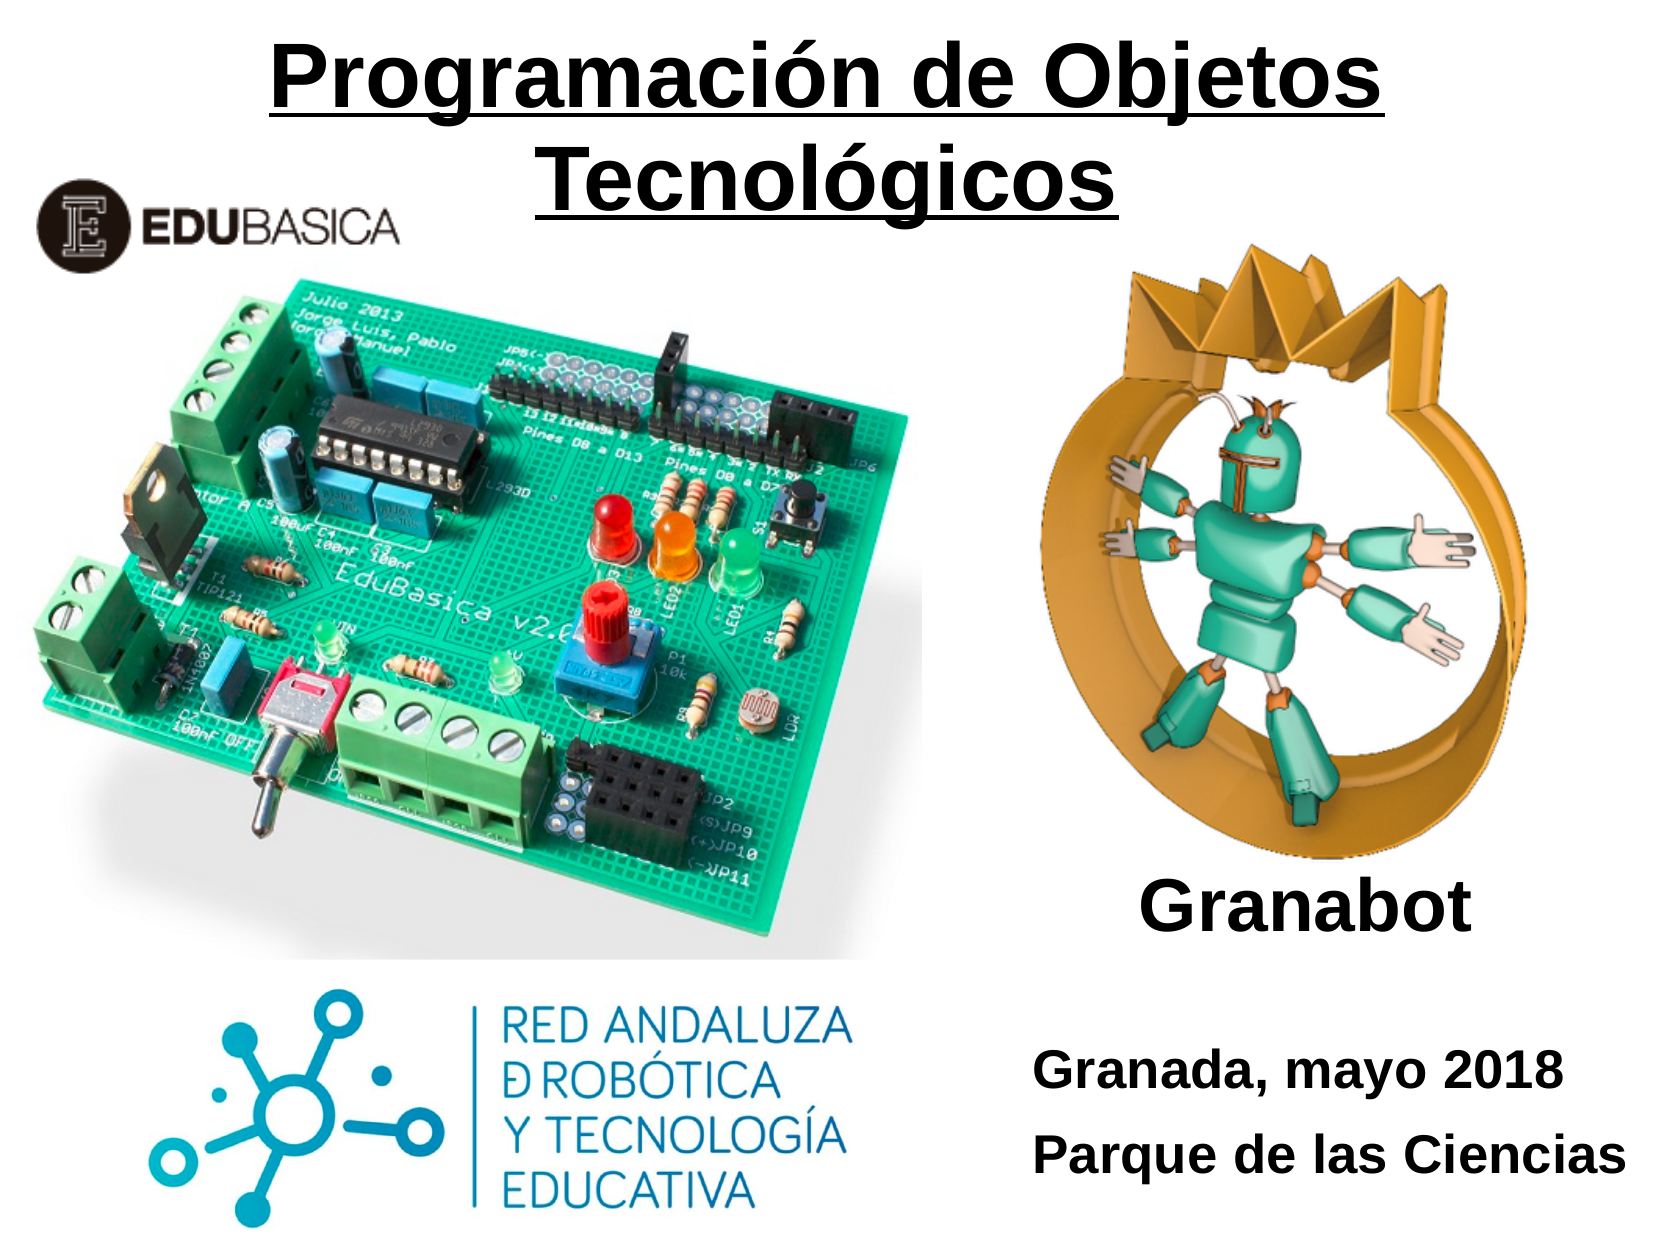

# Programación de Objetos Tecnológicos
Granabot
Granada, mayo 2018
Parque de las Ciencias